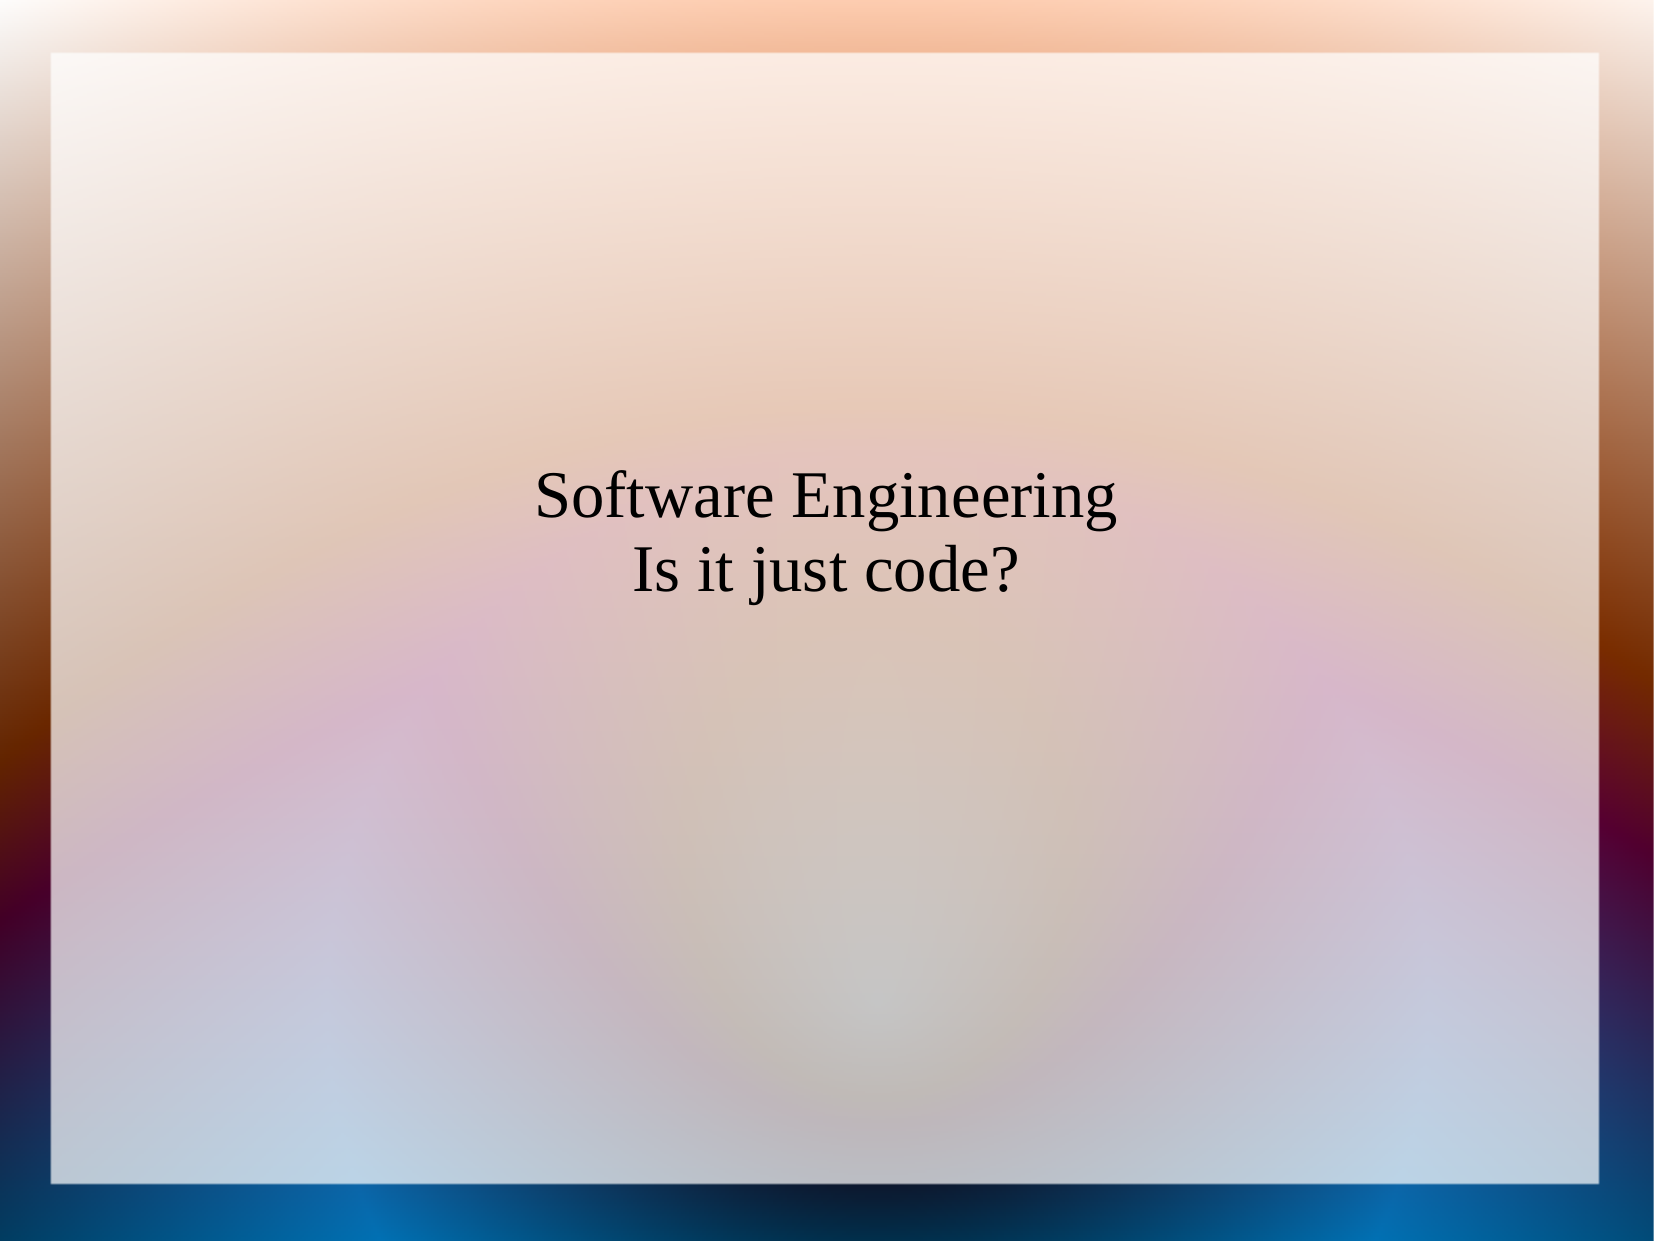

# Software Engineering
Is it just code?